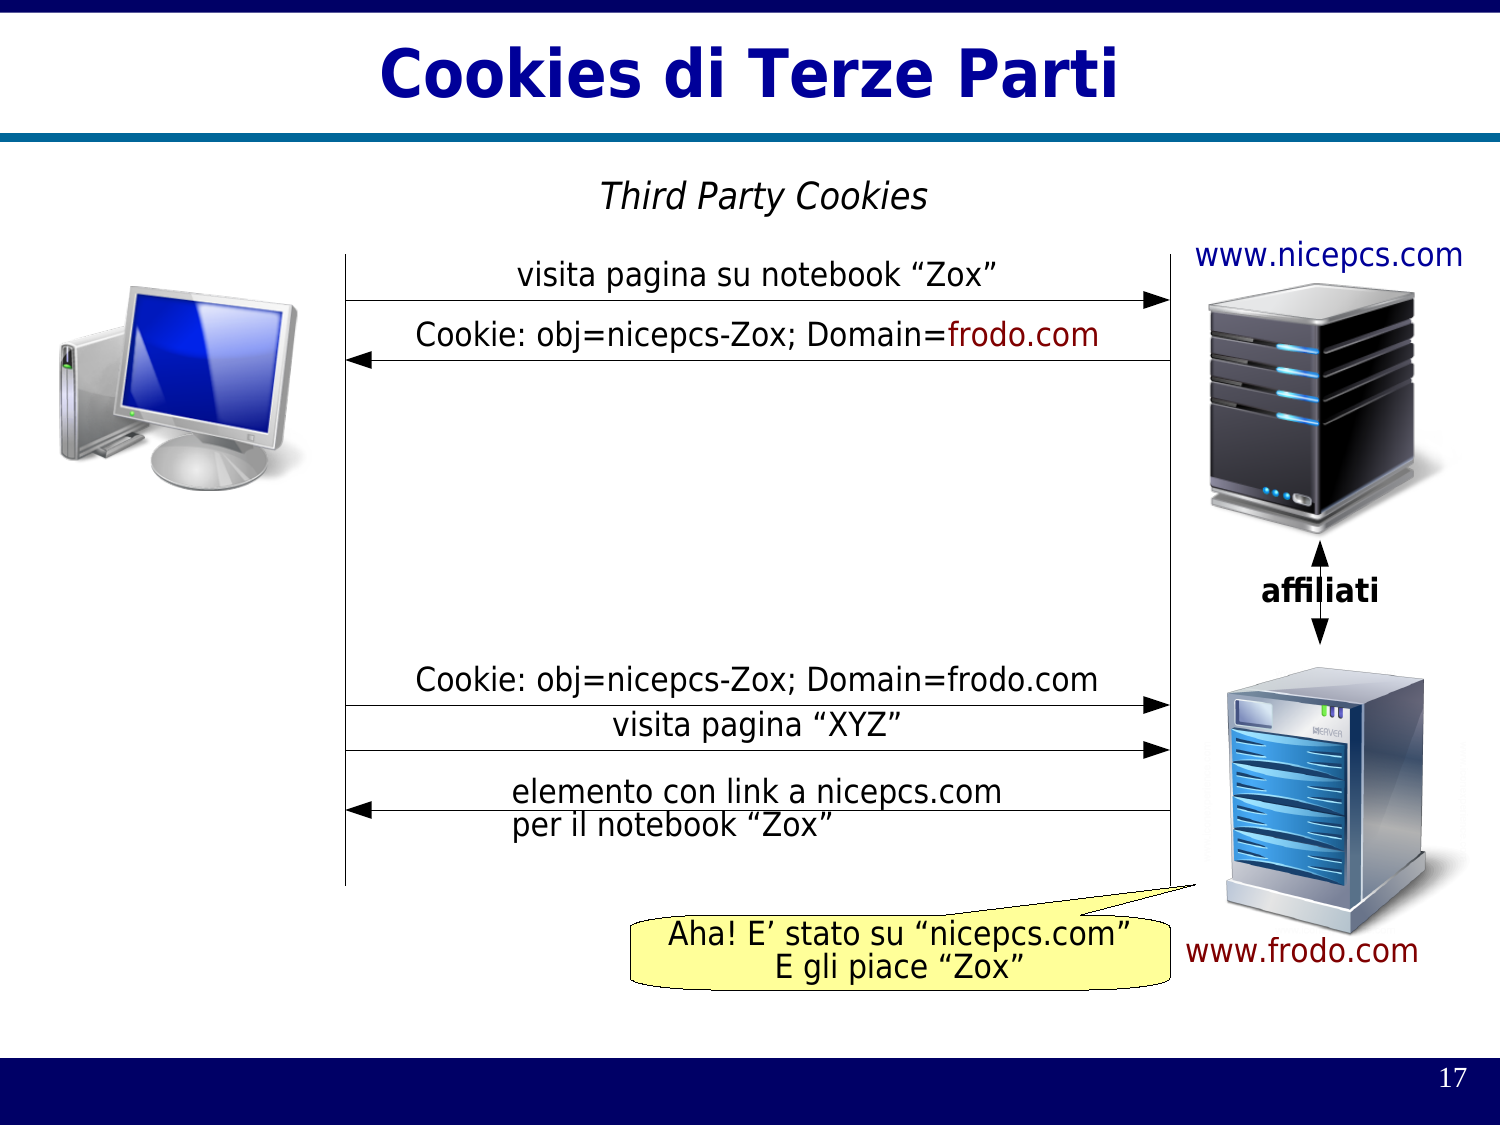

# Cookies di Terze Parti
Third Party Cookies
www.nicepcs.com
visita pagina su notebook “Zox”
Cookie: obj=nicepcs-Zox; Domain=frodo.com
affiliati
Cookie: obj=nicepcs-Zox; Domain=frodo.com
visita pagina “XYZ”
elemento con link a nicepcs.com
per il notebook “Zox”
Aha! E’ stato su “nicepcs.com”
E gli piace “Zox”
www.frodo.com